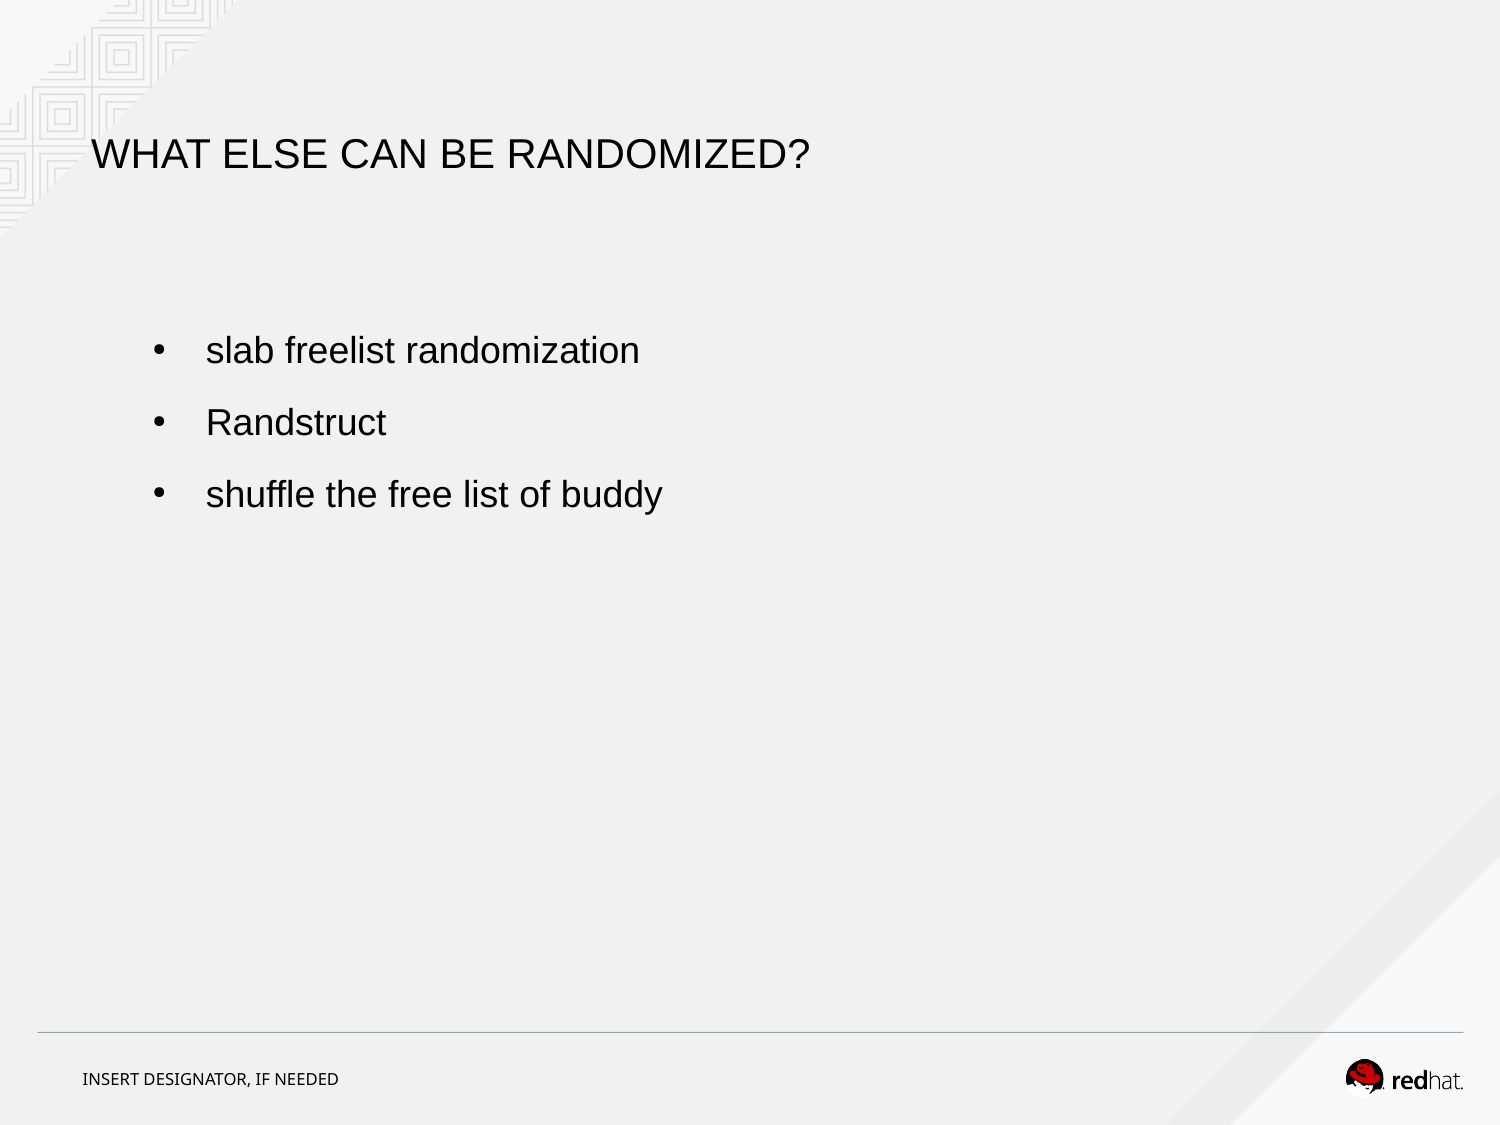

# WHAT ELSE CAN BE RANDOMIZED?
slab freelist randomization
Randstruct
shuffle the free list of buddy